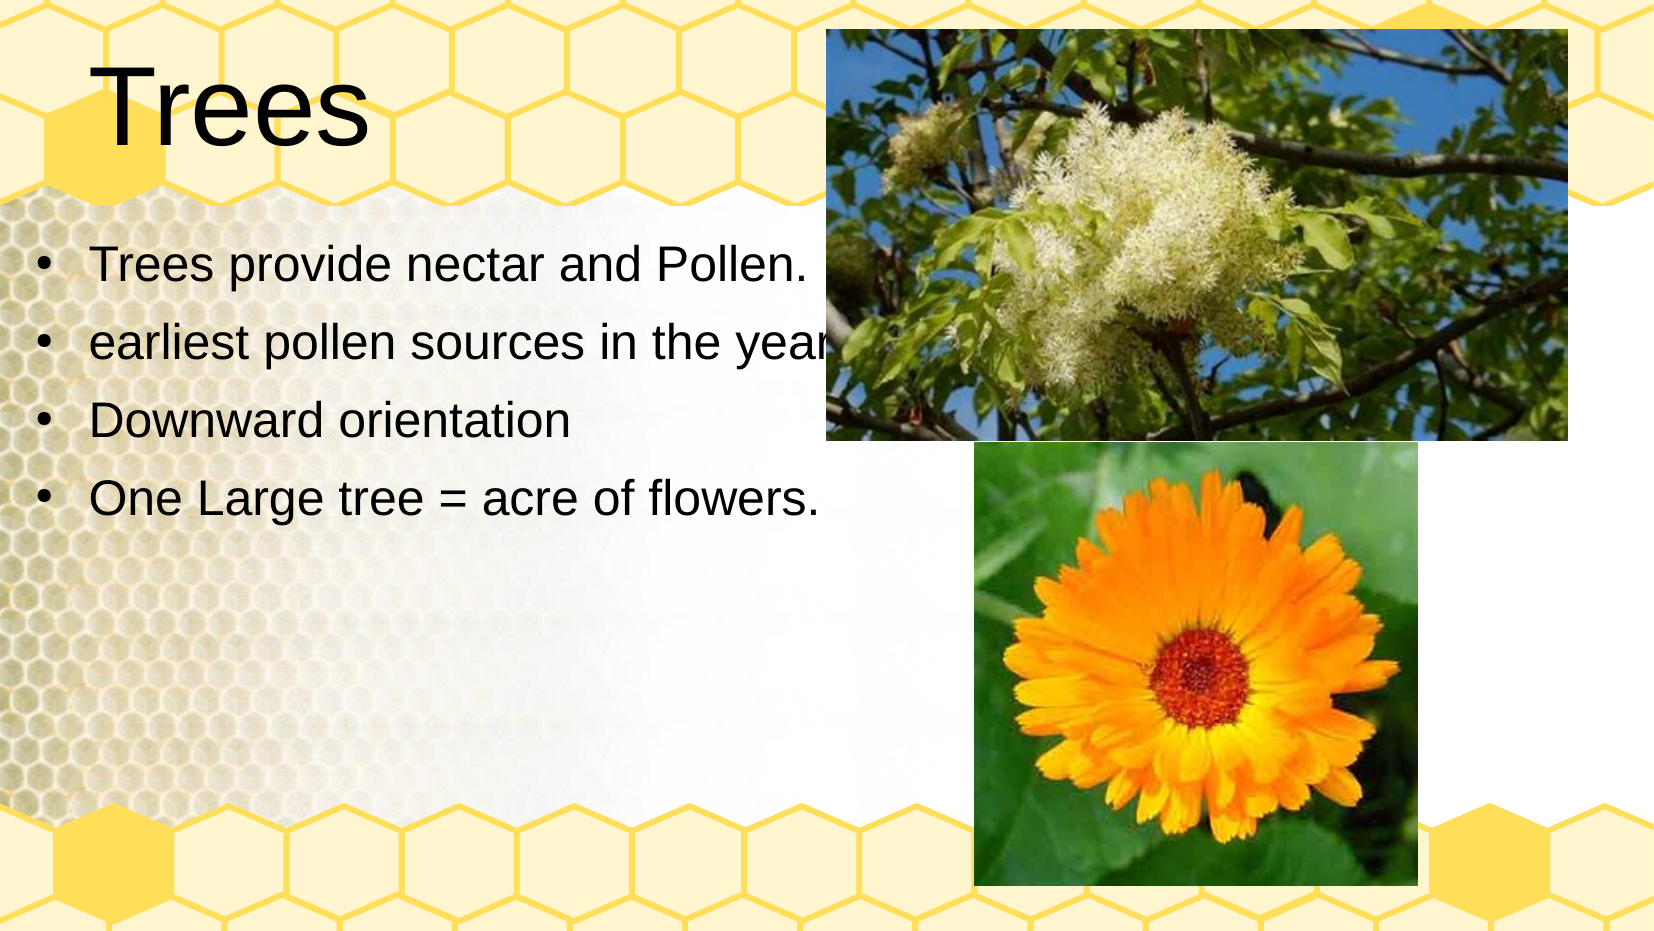

# Trees
Trees provide nectar and Pollen.
earliest pollen sources in the year.
Downward orientation
One Large tree = acre of flowers.